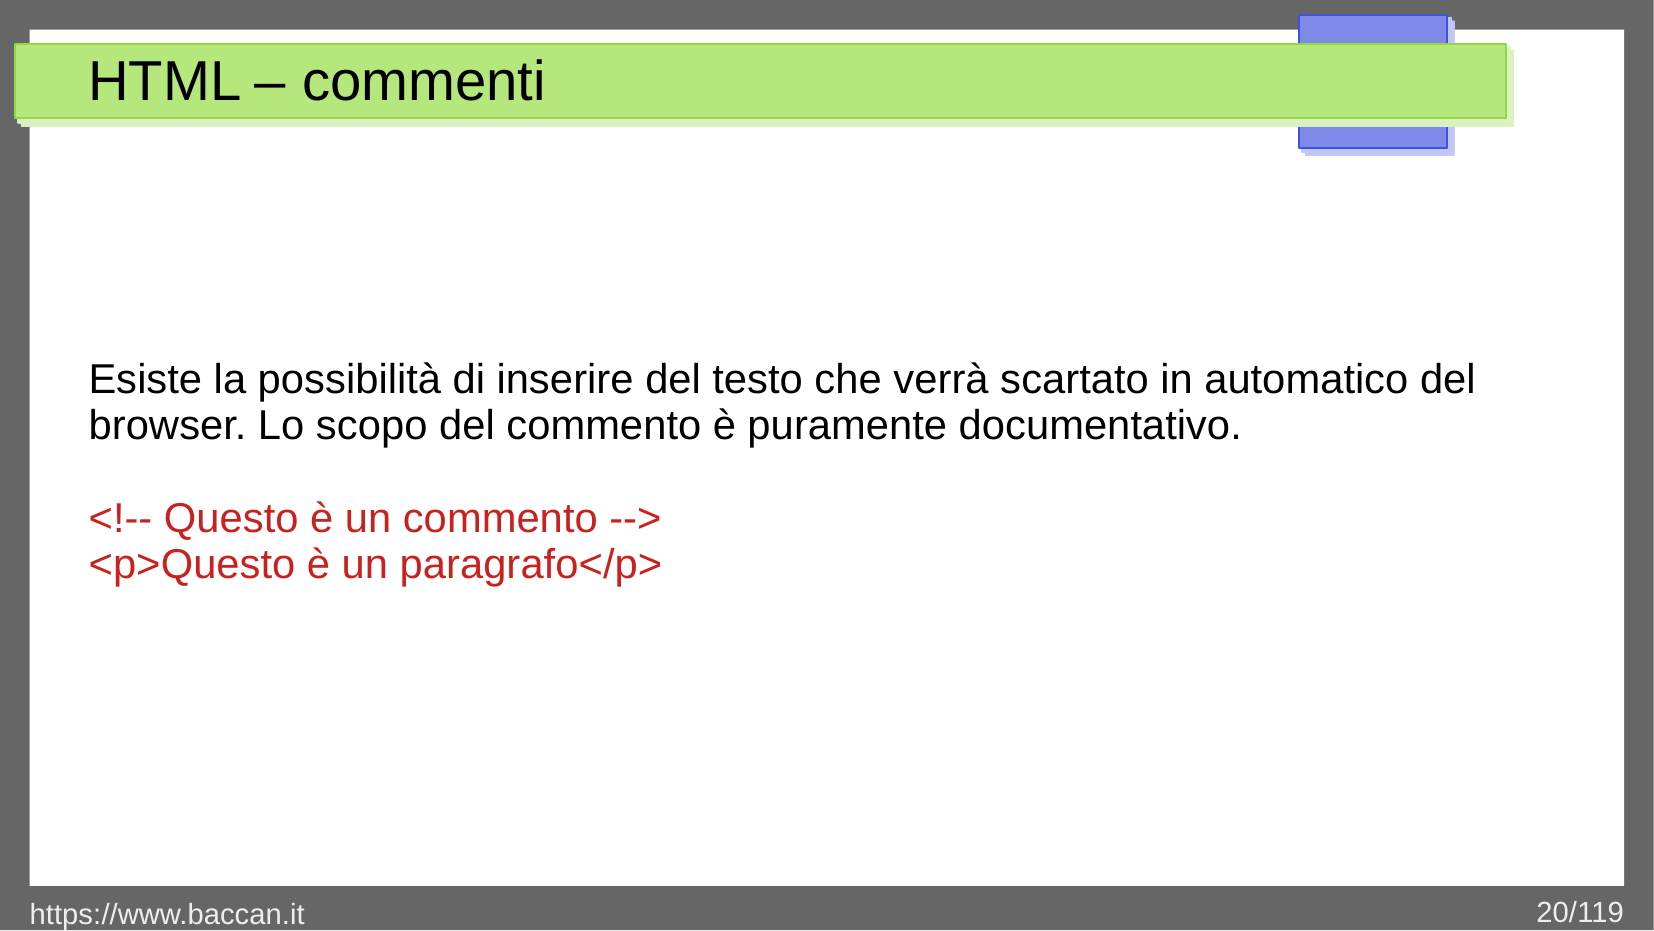

# HTML – commenti
Esiste la possibilità di inserire del testo che verrà scartato in automatico del browser. Lo scopo del commento è puramente documentativo.
<!-- Questo è un commento -->
<p>Questo è un paragrafo</p>
20
https://www.baccan.it